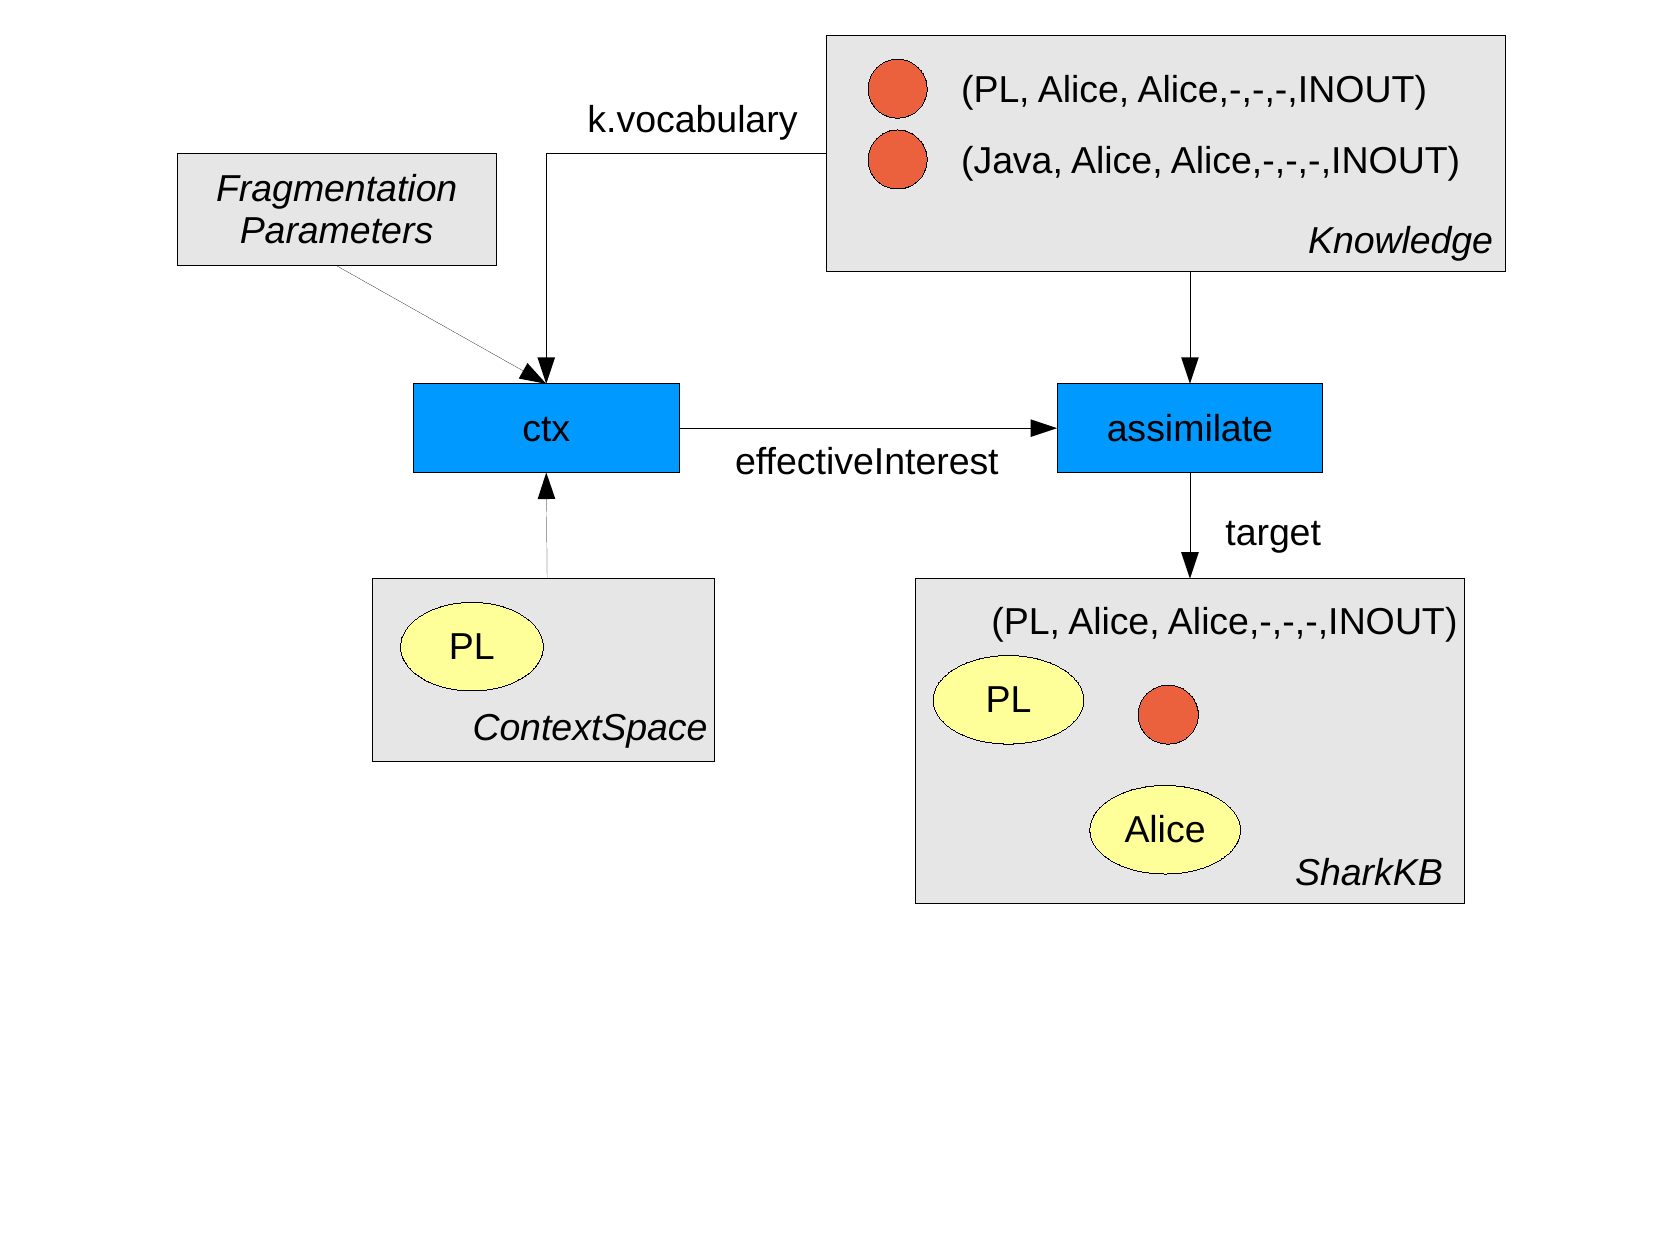

(PL, Alice, Alice,-,-,-,INOUT)
(Java, Alice, Alice,-,-,-,INOUT)
Knowledge
k.vocabulary
Fragmentation
Parameters
ctx
assimilate
effectiveInterest
target
PL
ContextSpace
(PL, Alice, Alice,-,-,-,INOUT)
PL
Alice
SharkKB